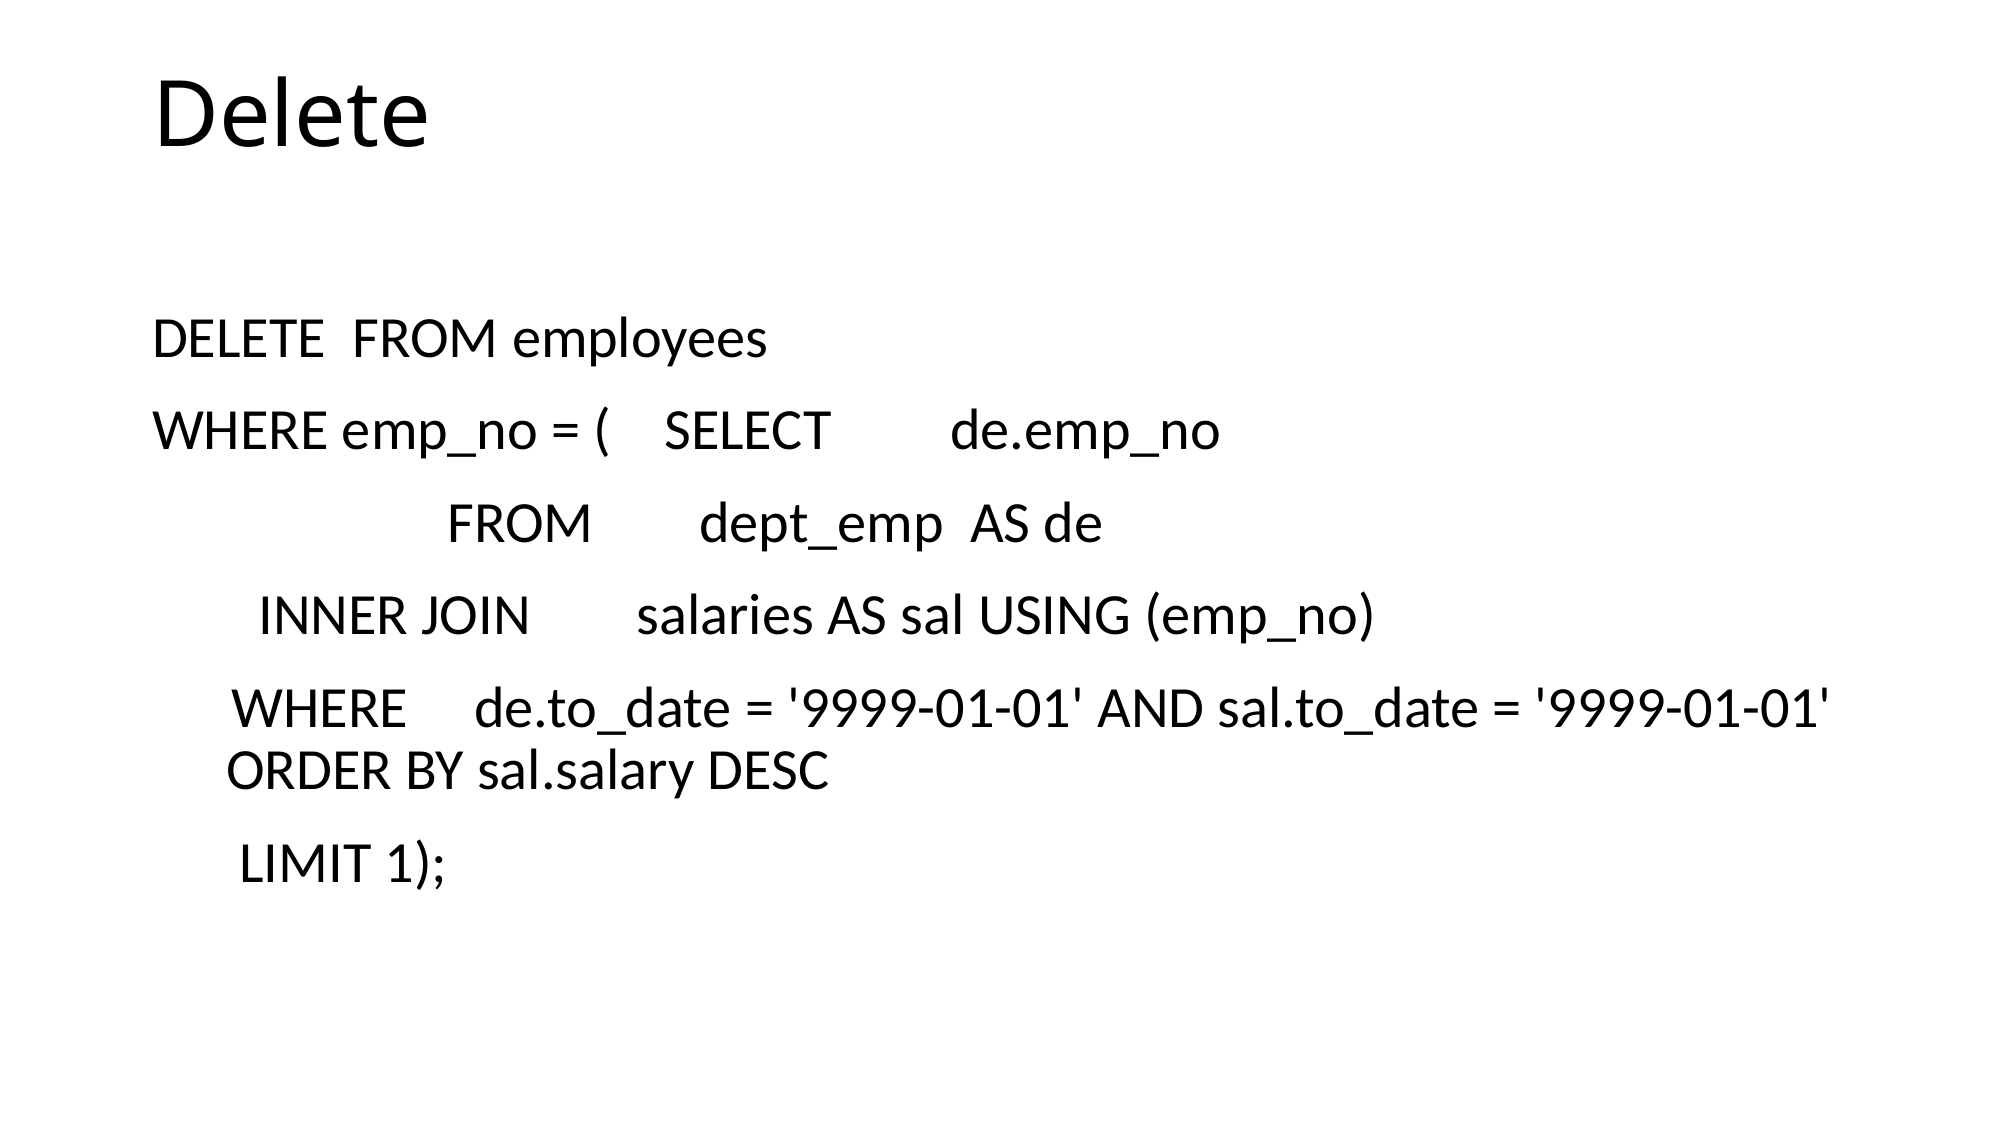

# Delete
DELETE FROM employees
WHERE emp_no = ( SELECT de.emp_no
				FROM dept_emp AS de
 INNER JOIN salaries AS sal USING (emp_no)
 WHERE de.to_date = '9999-01-01' AND sal.to_date = '9999-01-01' 	ORDER BY sal.salary DESC
 	 LIMIT 1);